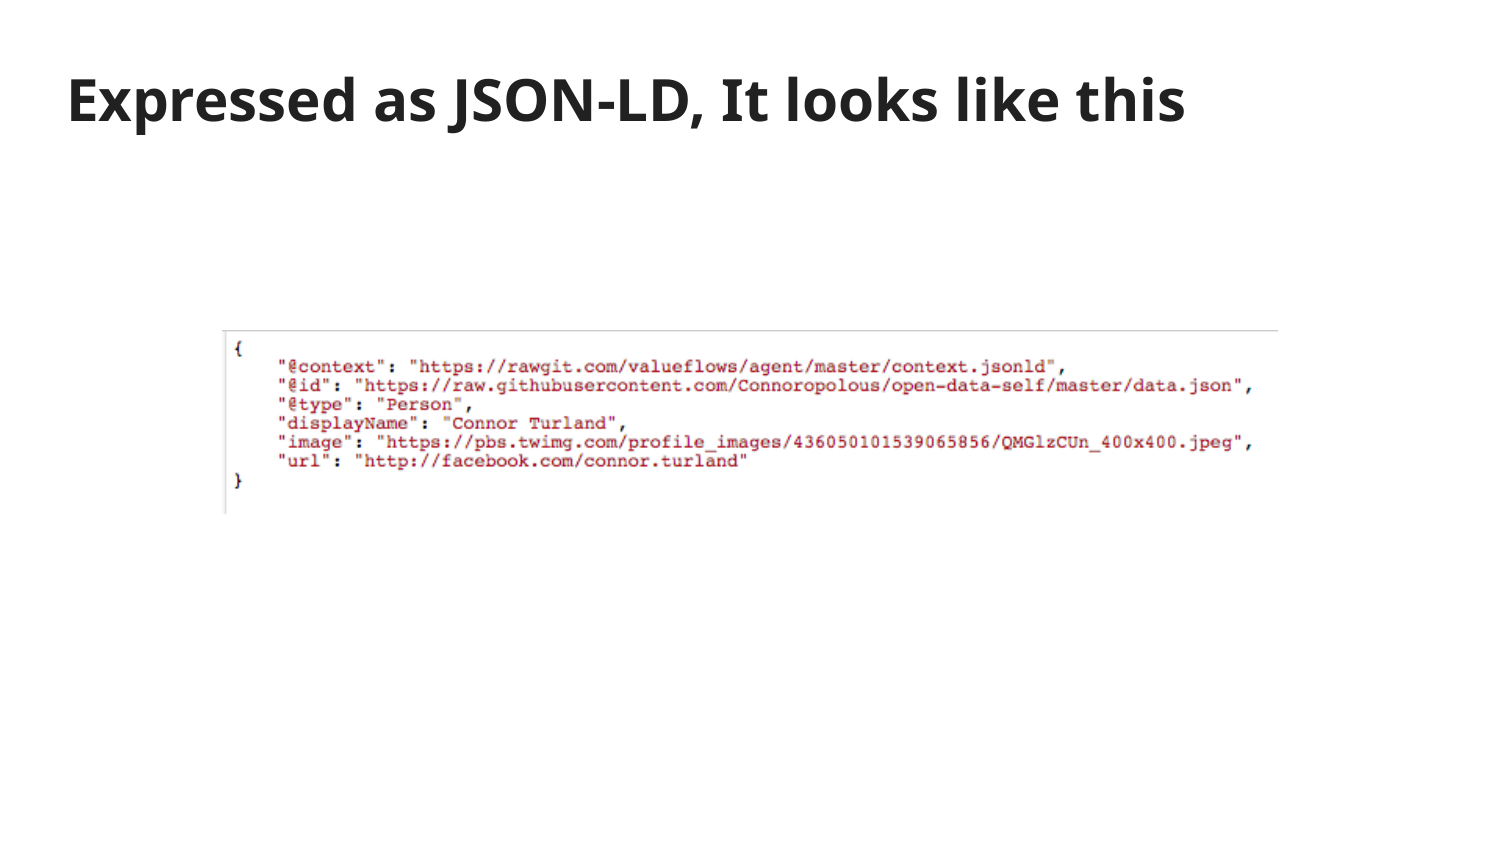

# Expressed as JSON-LD, It looks like this